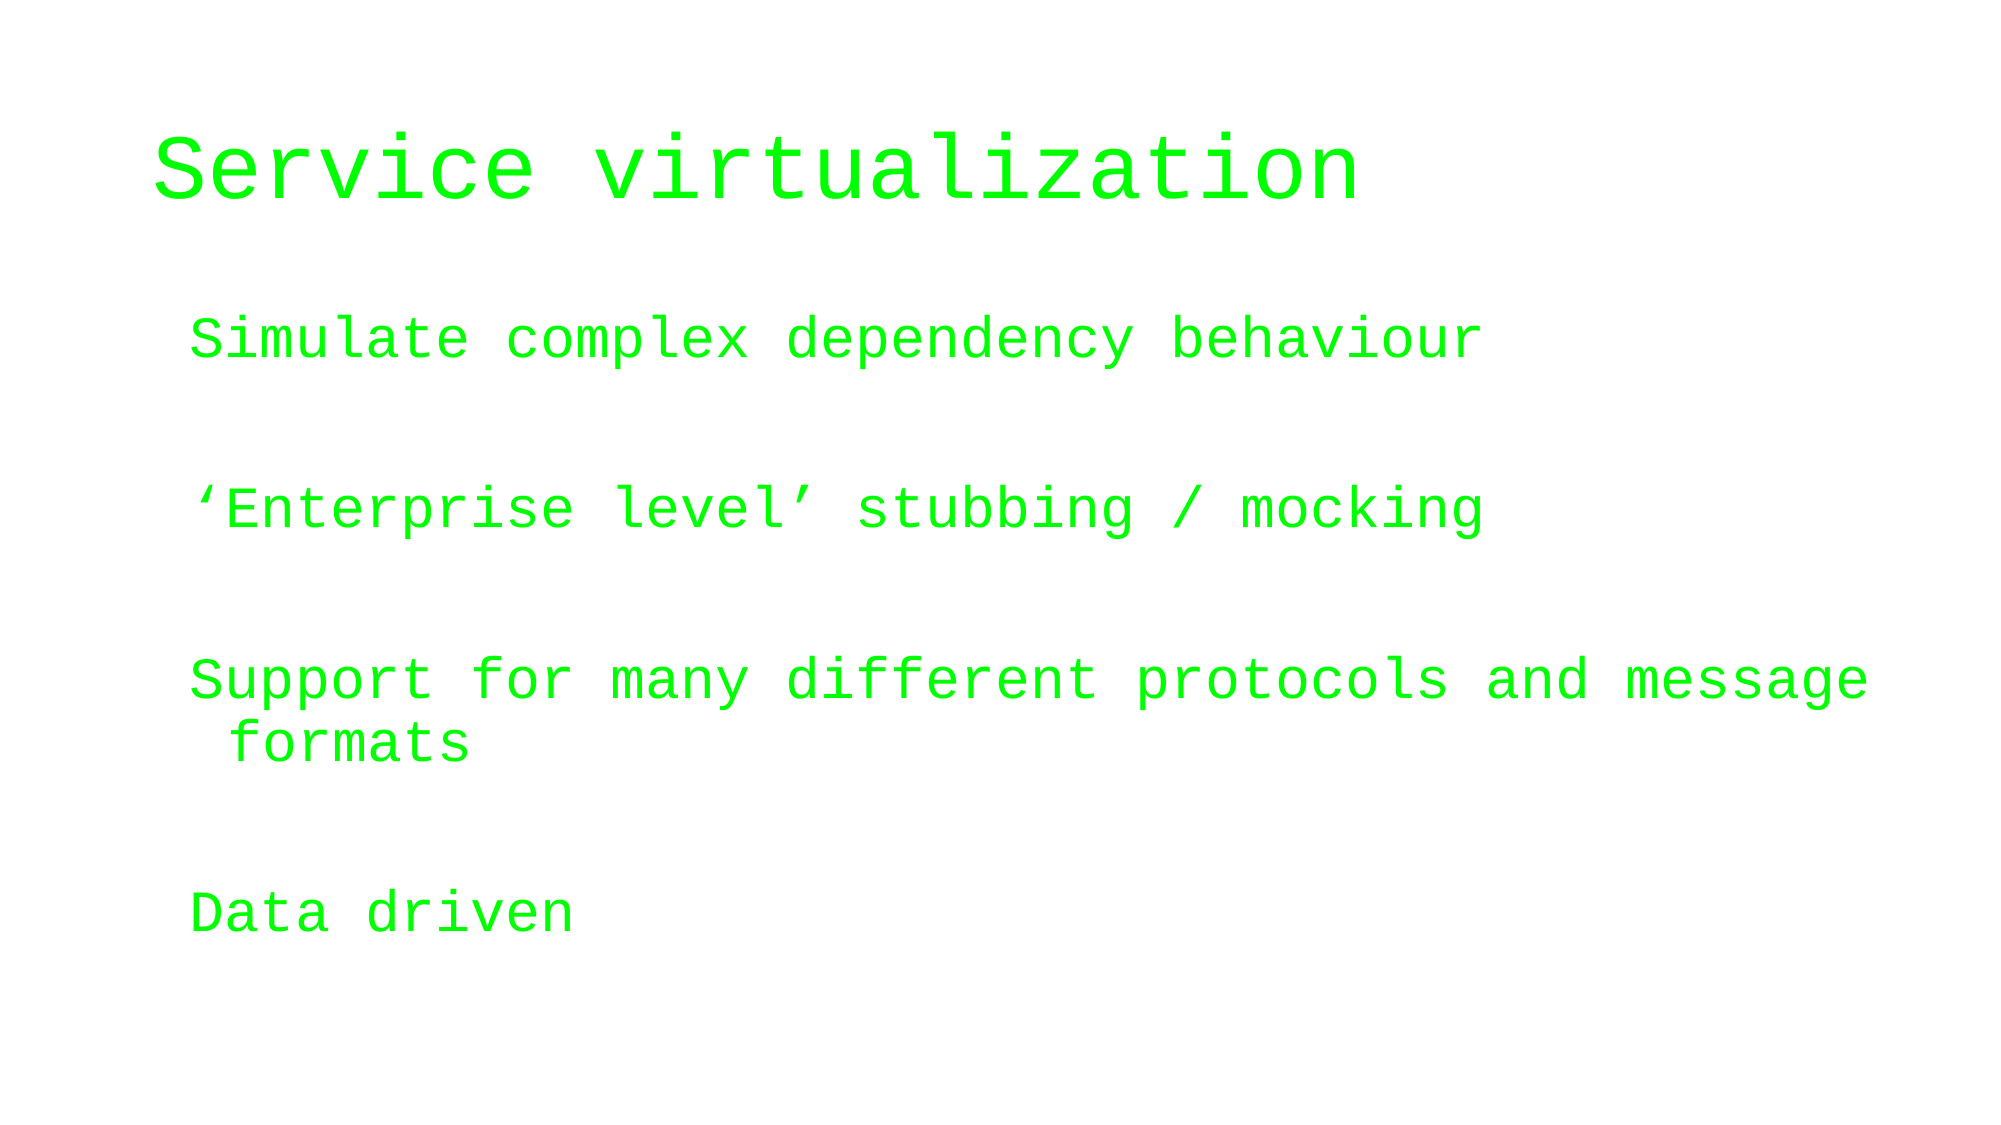

# Service virtualization
Simulate complex dependency behaviour
‘Enterprise level’ stubbing / mocking
Support for many different protocols and message formats
Data driven